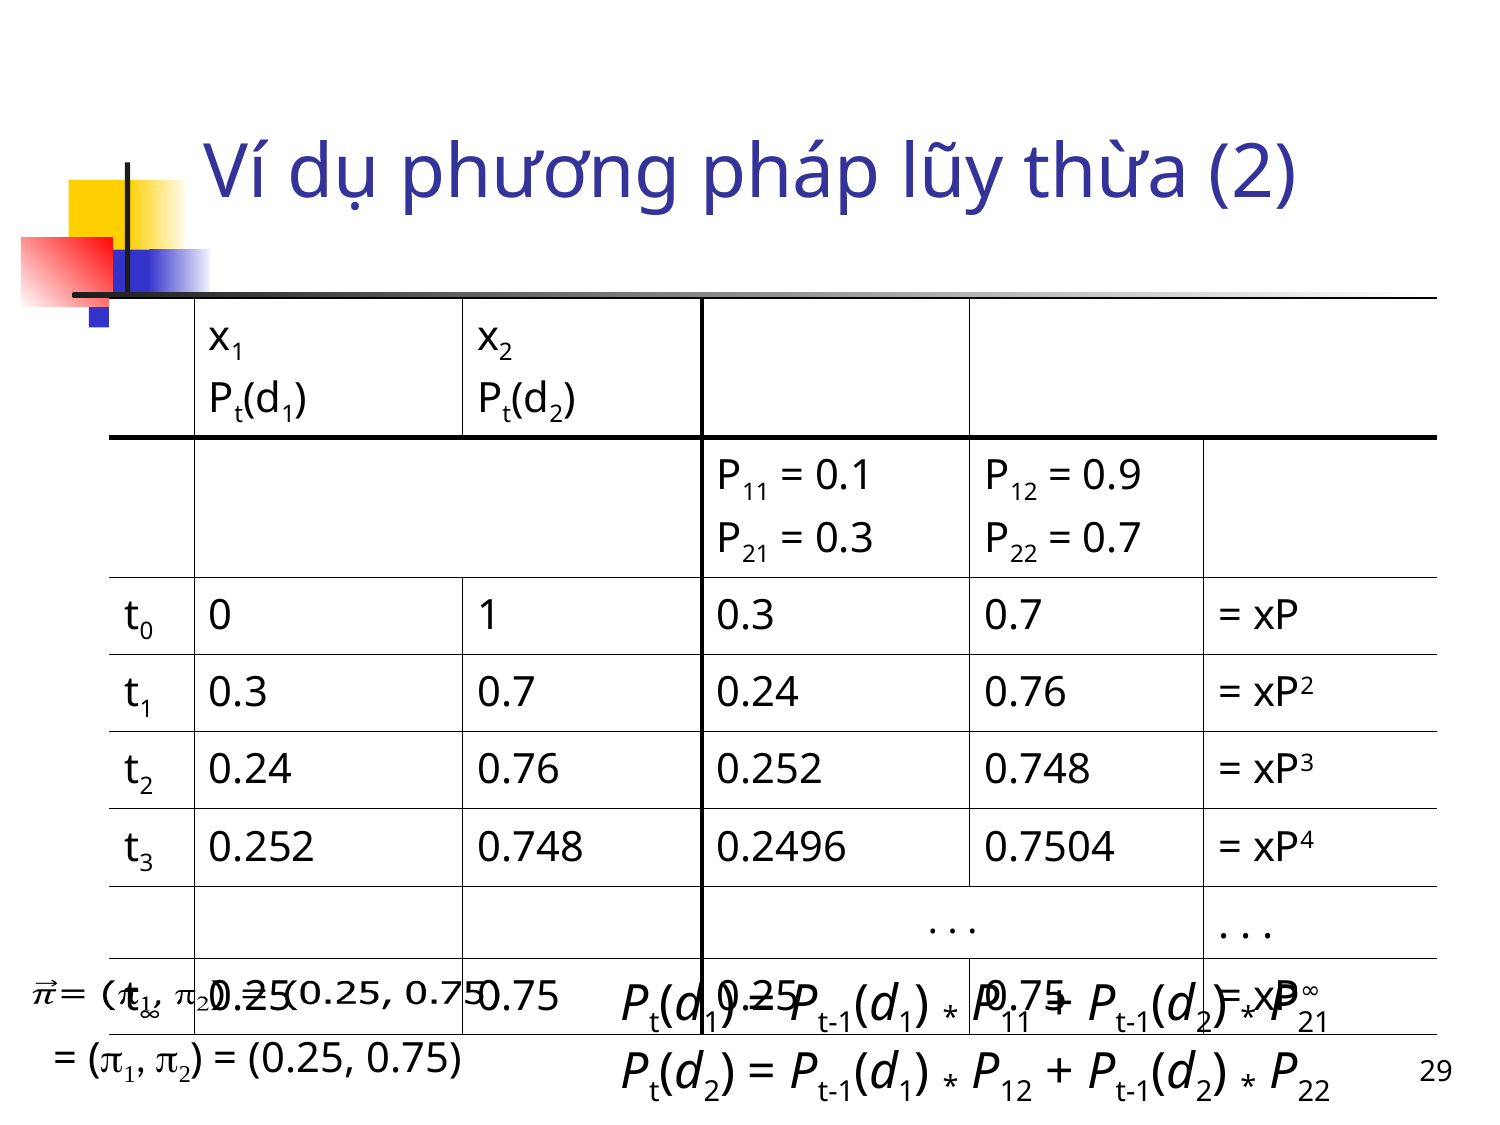

# Ví dụ phương pháp lũy thừa (2)
| | x1 Pt(d1) | x2 Pt(d2) | | | |
| --- | --- | --- | --- | --- | --- |
| | | | P11 = 0.1 P21 = 0.3 | P12 = 0.9 P22 = 0.7 | |
| t0 | 0 | 1 | 0.3 | 0.7 | = xP |
| t1 | 0.3 | 0.7 | 0.24 | 0.76 | = xP2 |
| t2 | 0.24 | 0.76 | 0.252 | 0.748 | = xP3 |
| t3 | 0.252 | 0.748 | 0.2496 | 0.7504 | = xP4 |
| | | | . . . | | . . . |
| t∞ | 0.25 | 0.75 | 0.25 | 0.75 | = xP∞ |
Pt(d1) = Pt-1(d1) * P11 + Pt-1(d2) * P21
Pt(d2) = Pt-1(d1) * P12 + Pt-1(d2) * P22
= (p1, p2) = (0.25, 0.75)